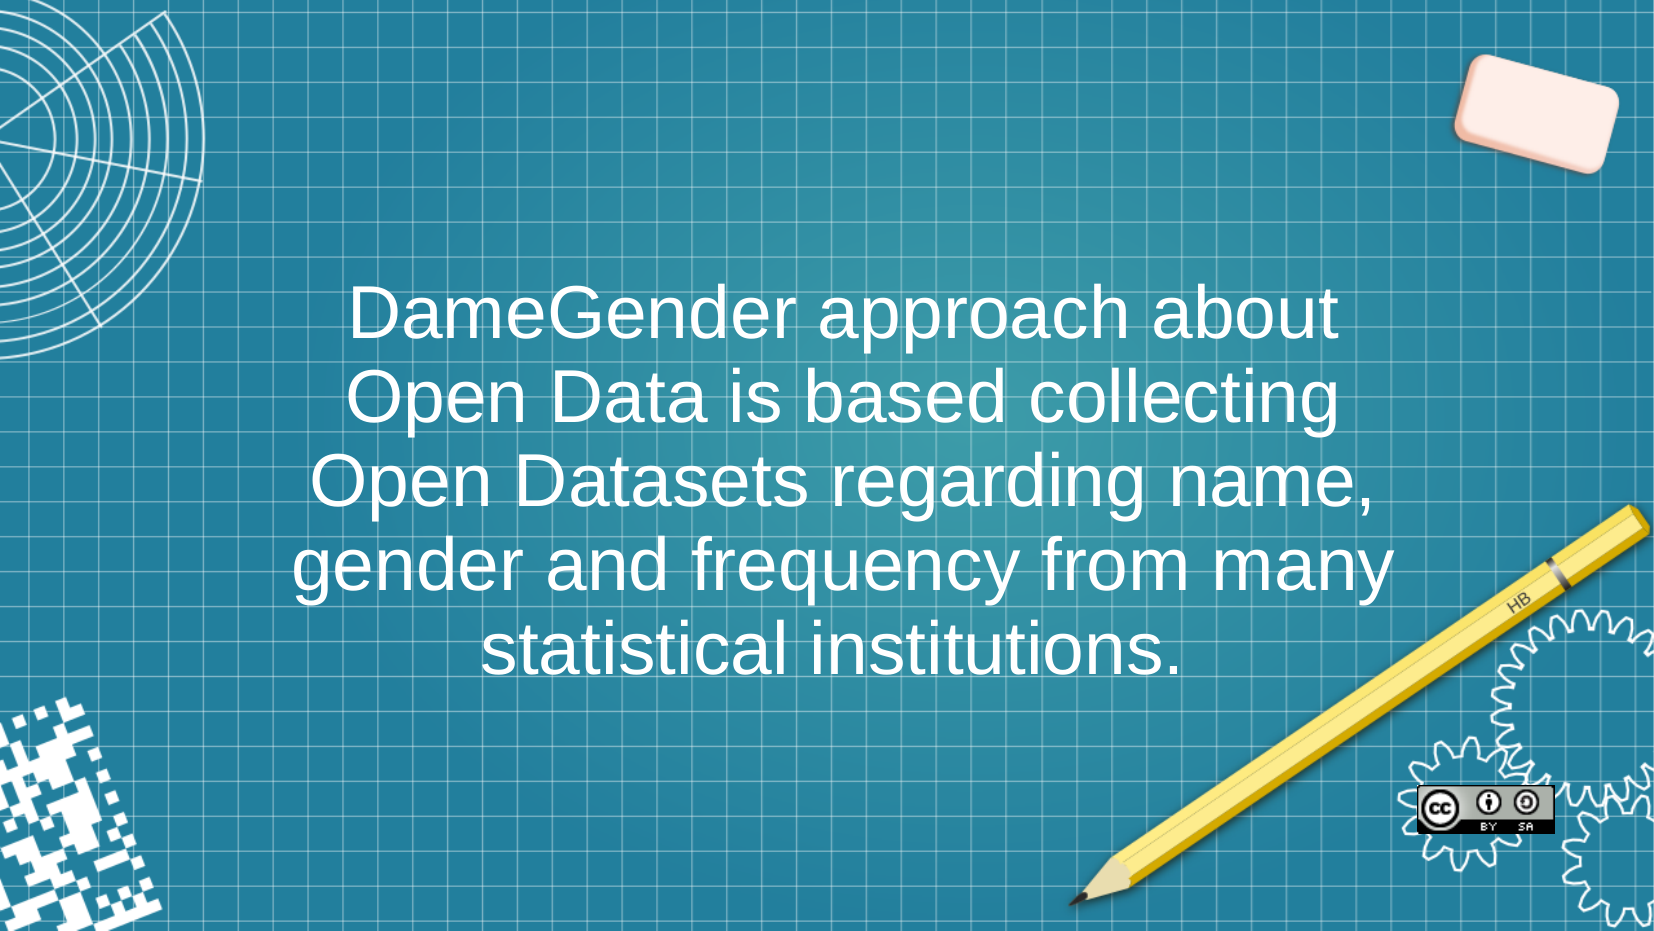

# DameGender approach about Open Data is based collecting Open Datasets regarding name, gender and frequency from many statistical institutions.